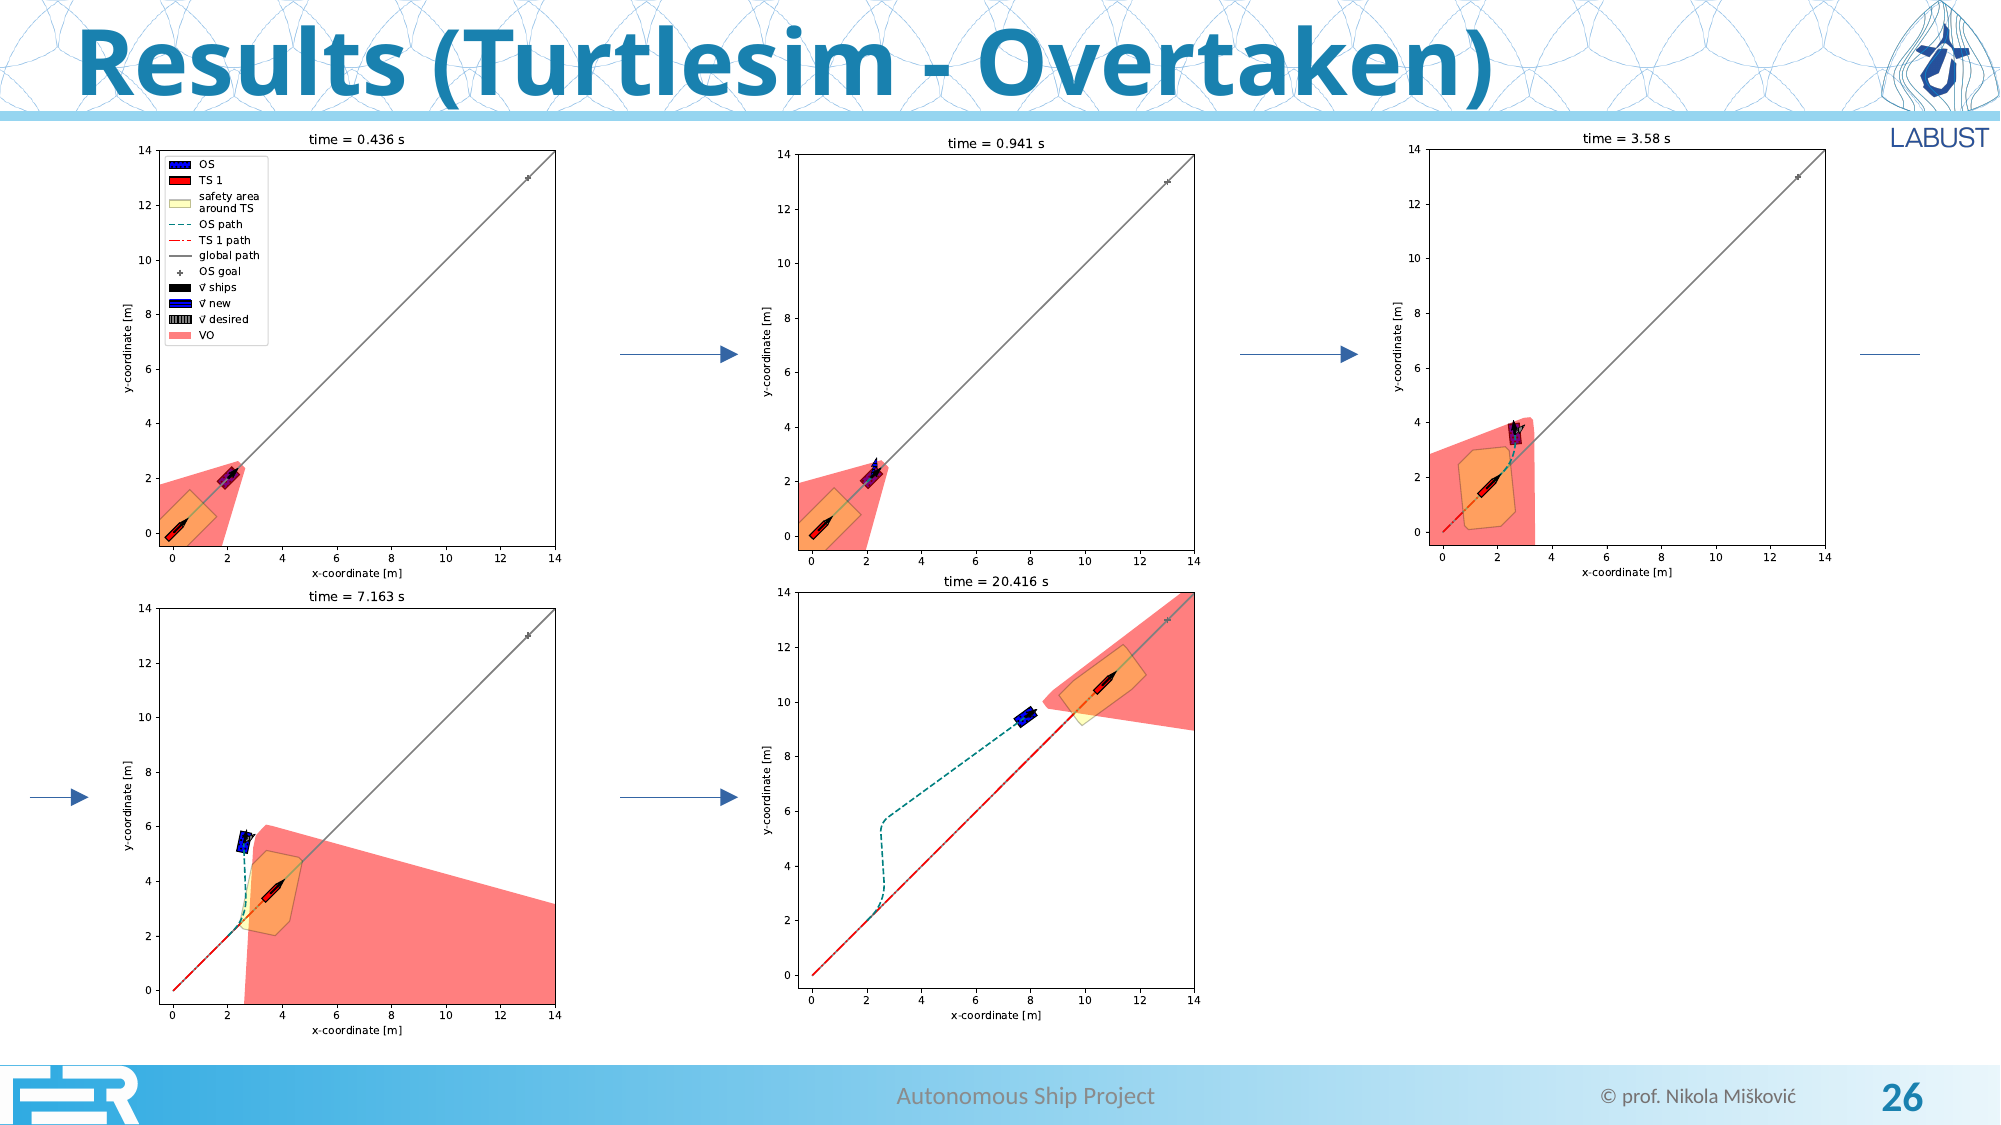

# Results (Turtlesim - Overtaken)
Guidance and Control of Marine Vehicles
26